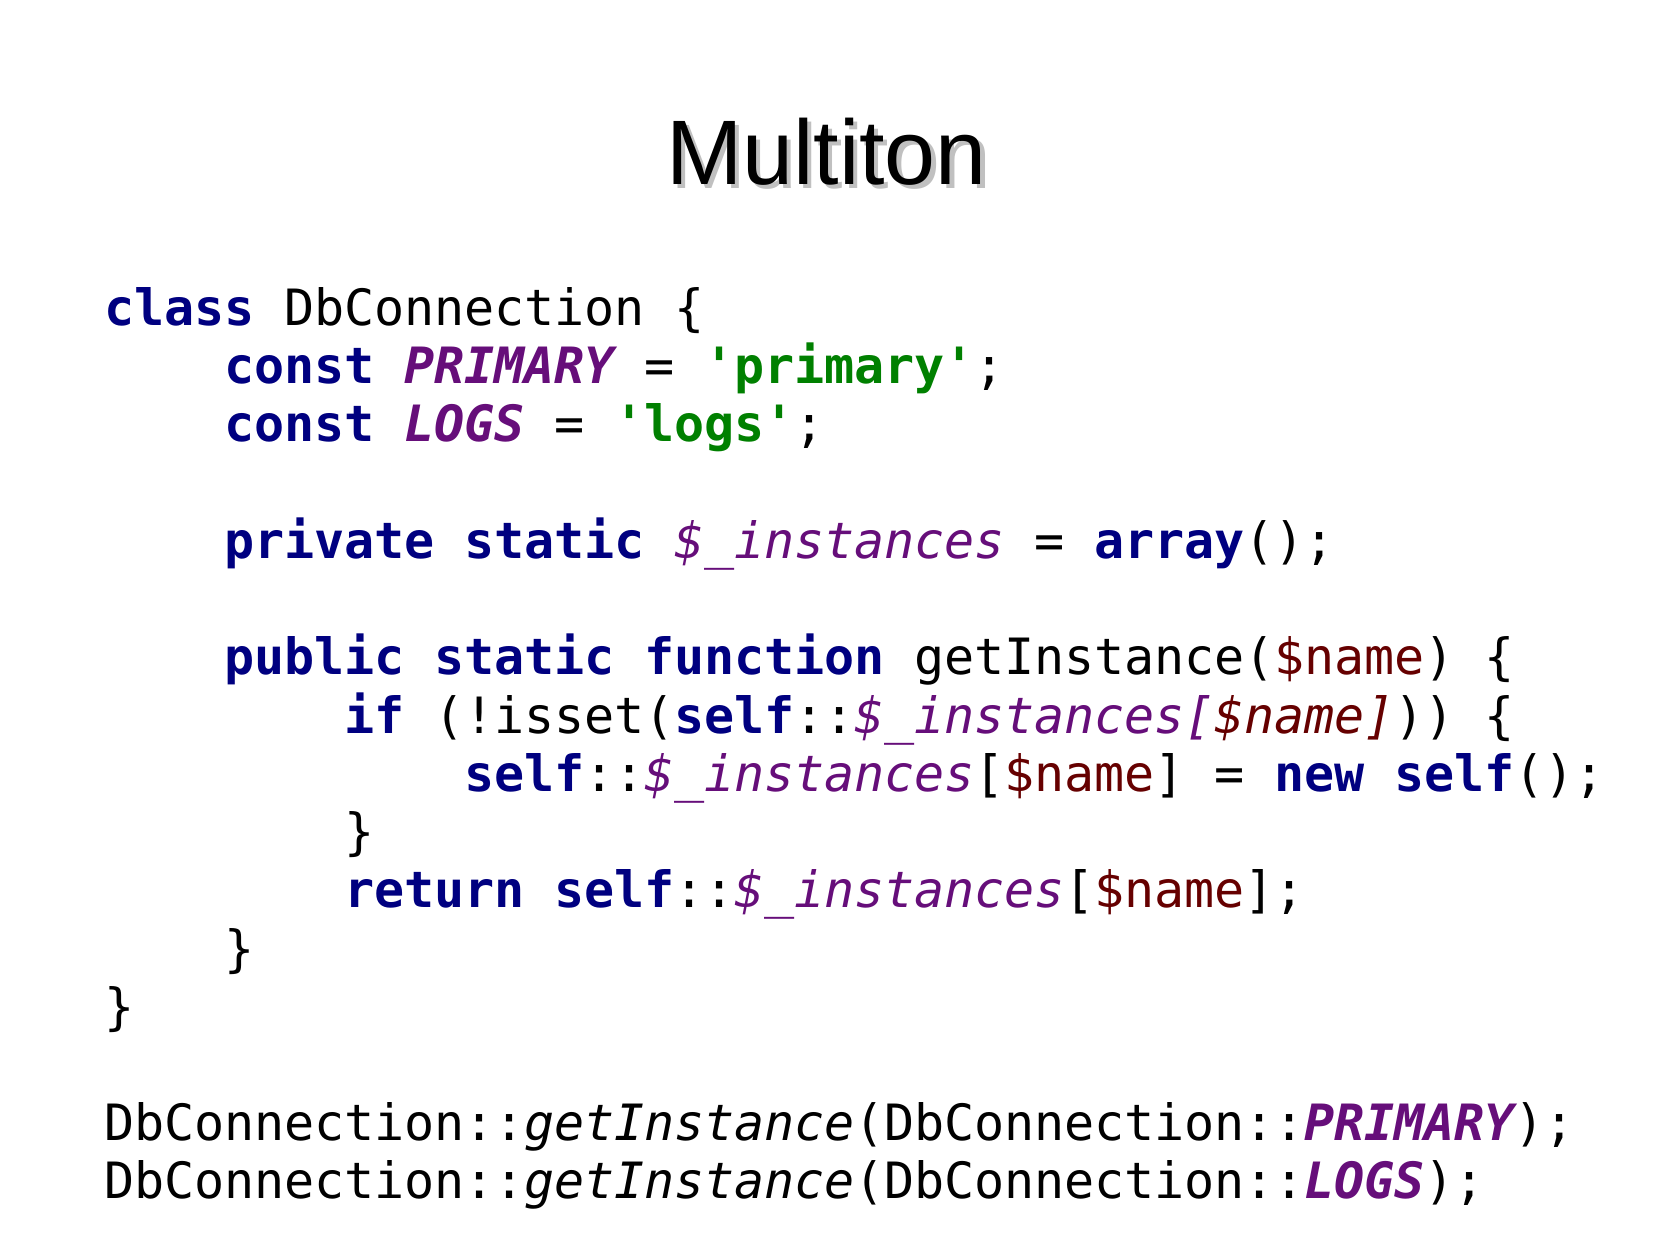

# Multiton
class DbConnection {
 const PRIMARY = 'primary';
 const LOGS = 'logs';
 private static $_instances = array();
 public static function getInstance($name) {
 if (!isset(self::$_instances[$name])) {
 self::$_instances[$name] = new self();
 }
 return self::$_instances[$name];
 }
}
DbConnection::getInstance(DbConnection::PRIMARY);
DbConnection::getInstance(DbConnection::LOGS);